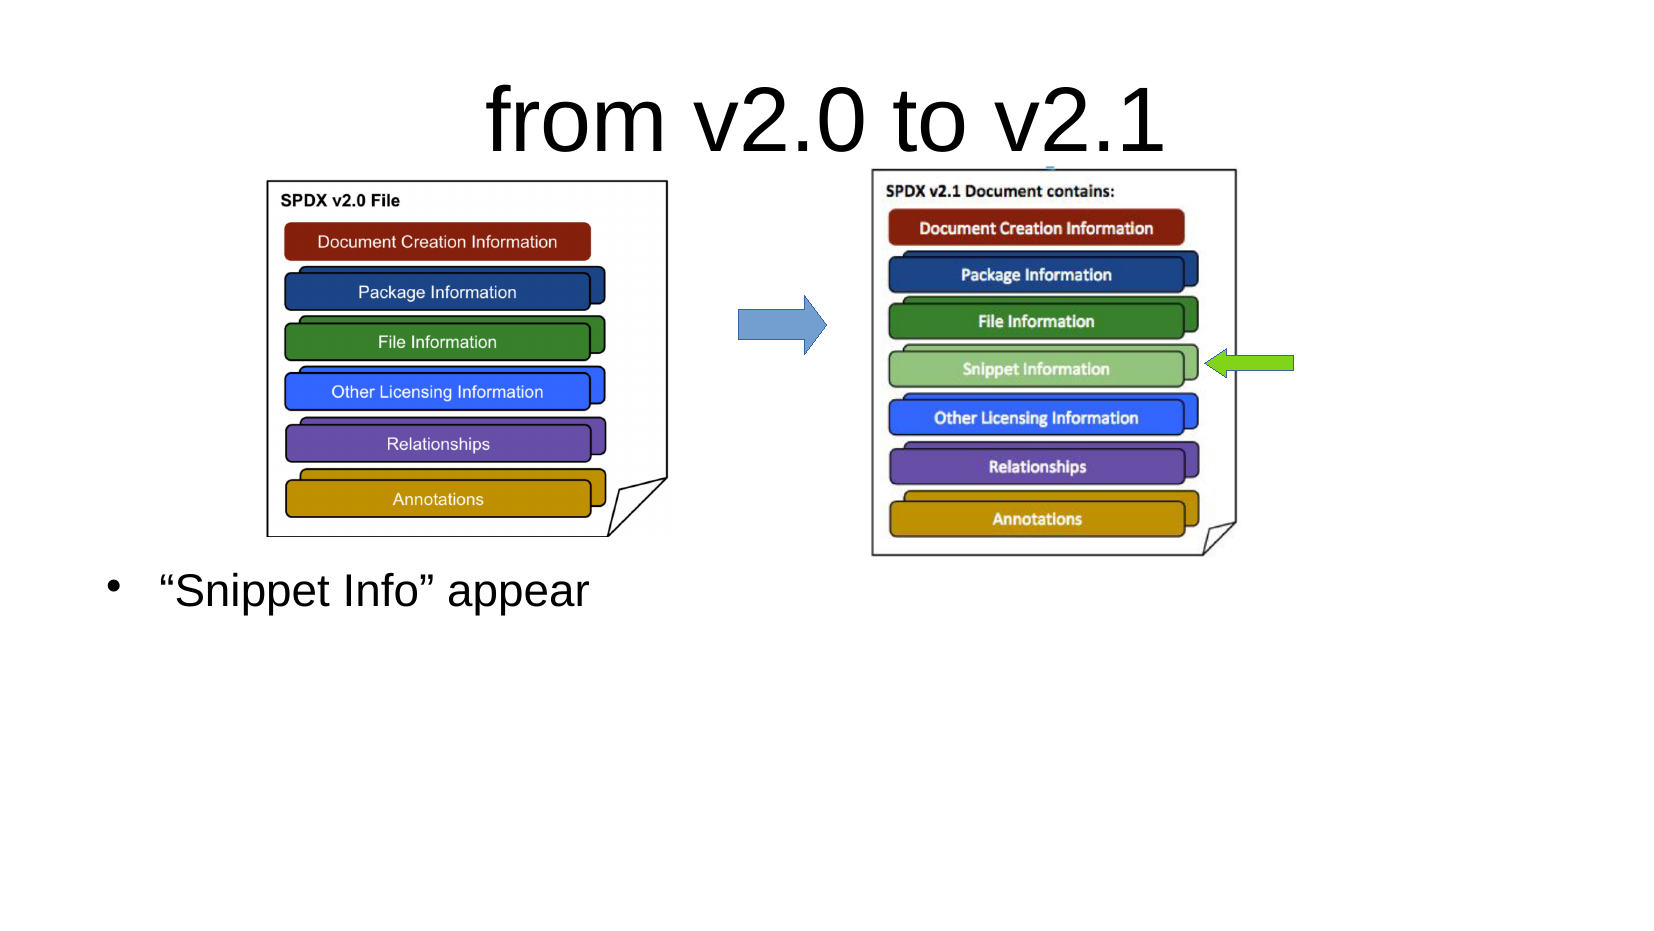

# from v2.0 to v2.1
“Snippet Info” appear